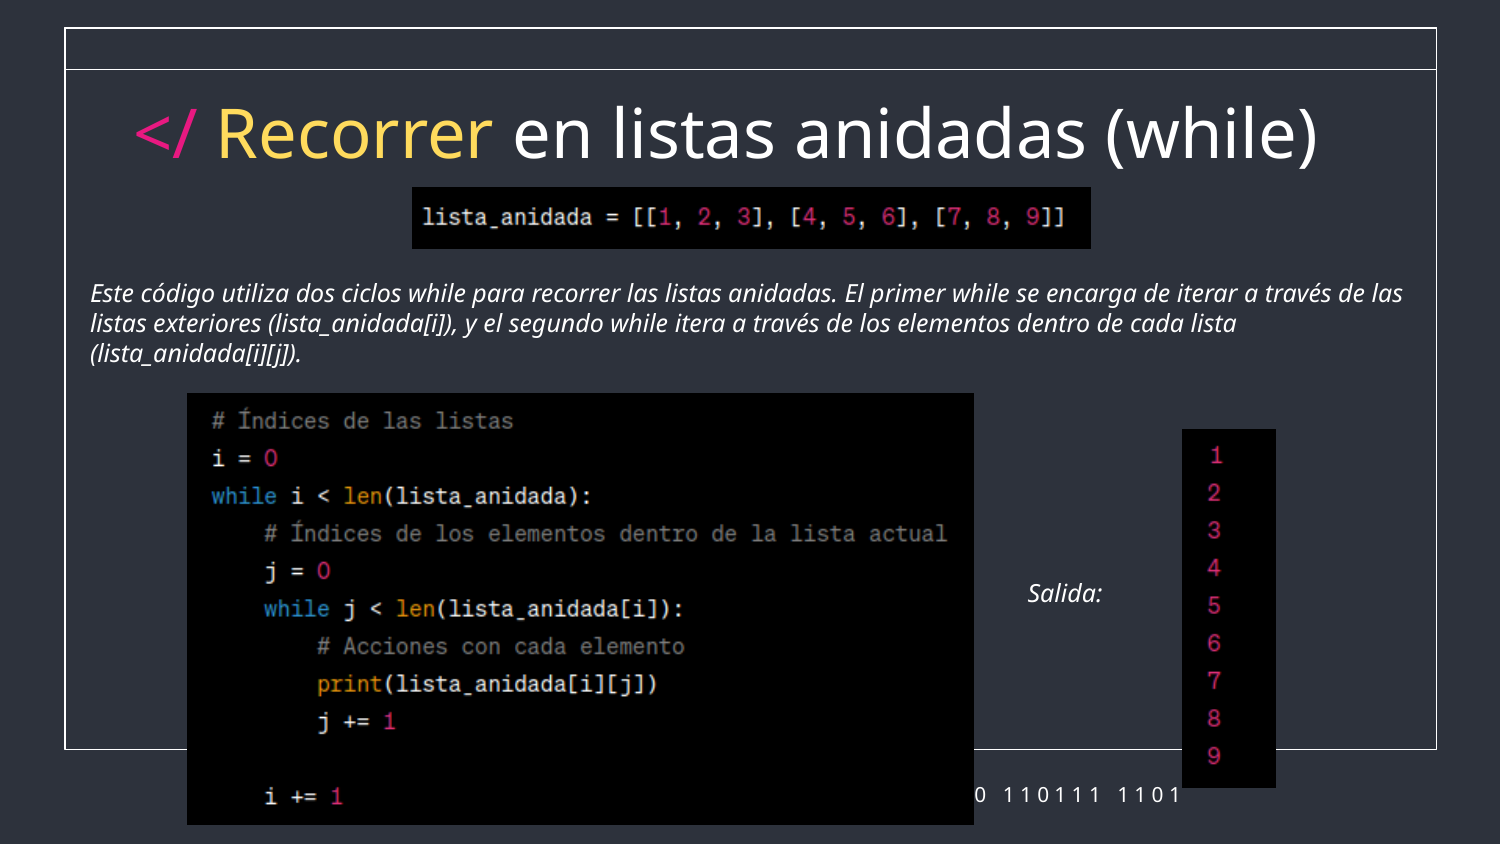

# </ Recorrer en listas anidadas (while)
Este código utiliza dos ciclos while para recorrer las listas anidadas. El primer while se encarga de iterar a través de las listas exteriores (lista_anidada[i]), y el segundo while itera a través de los elementos dentro de cada lista (lista_anidada[i][j]).
Salida: